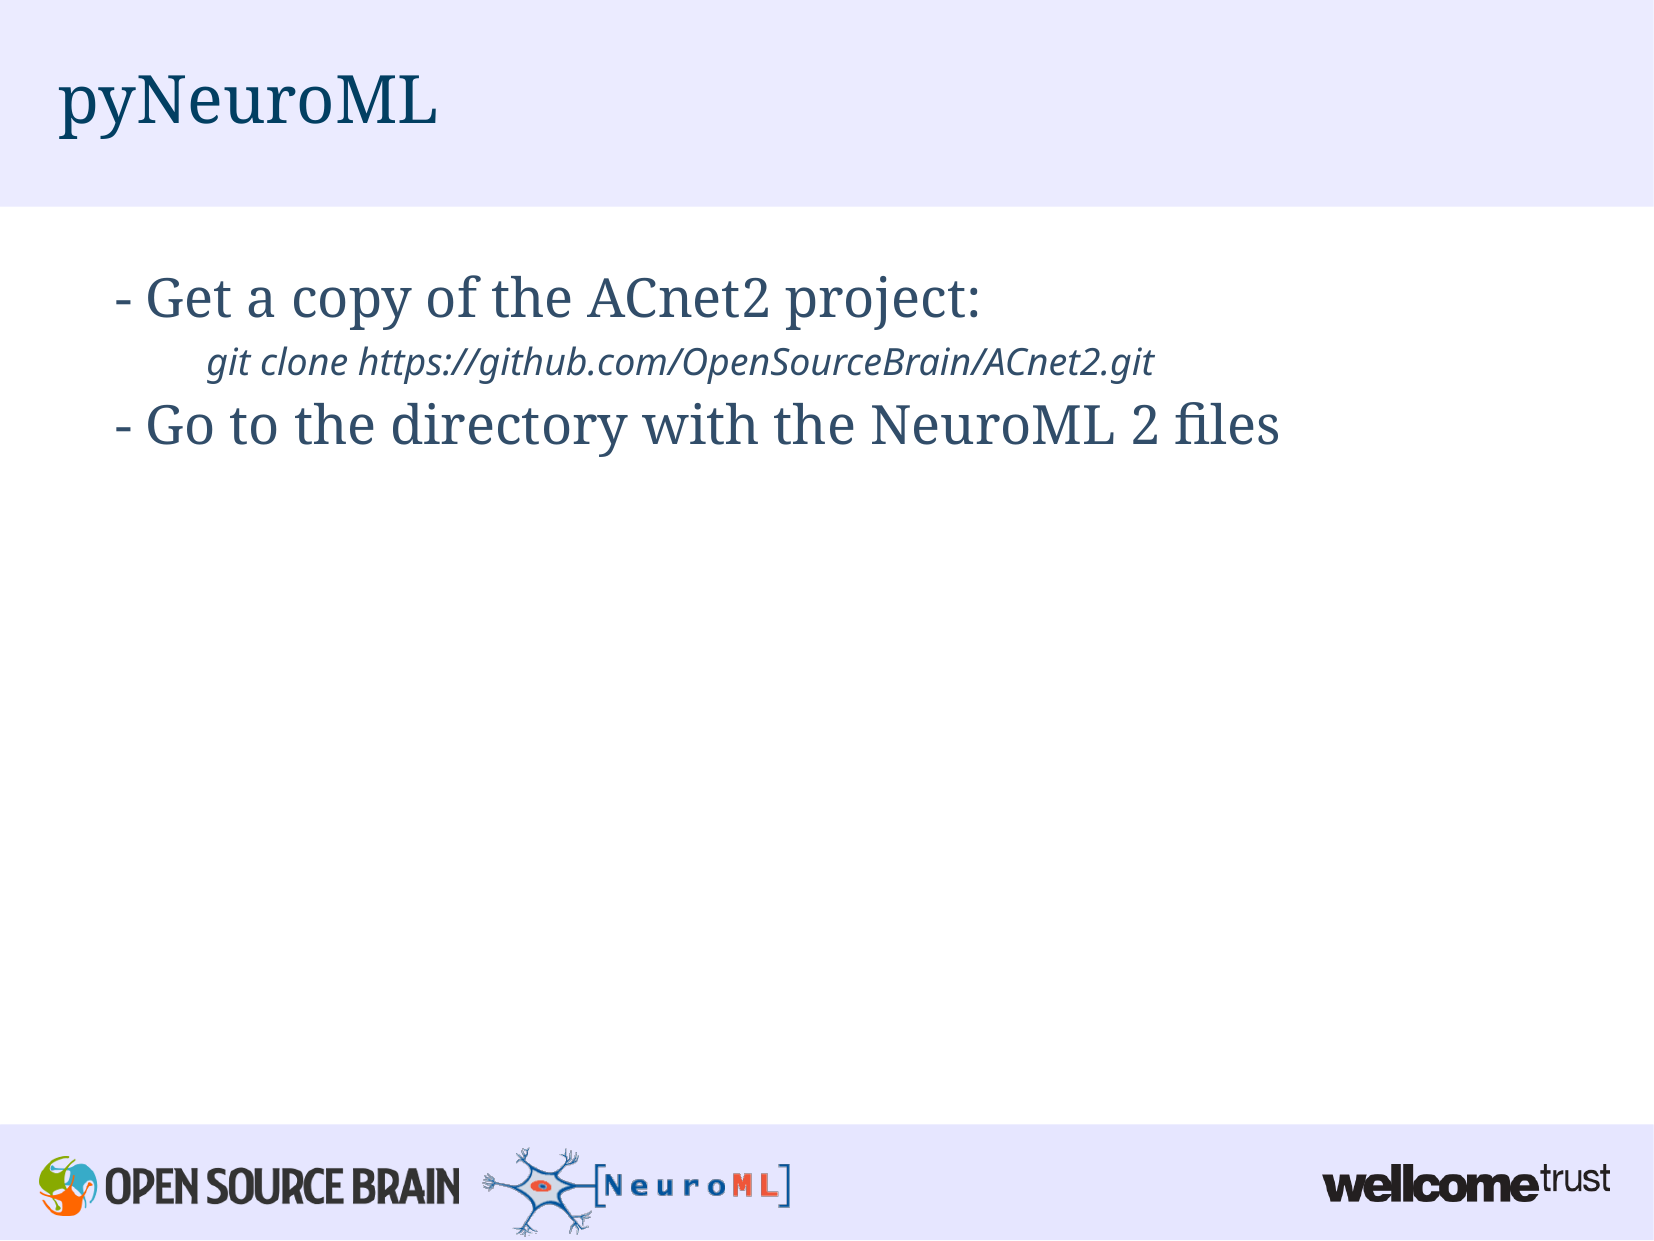

# pyNeuroML
- Get a copy of the ACnet2 project:
 	git clone https://github.com/OpenSourceBrain/ACnet2.git
- Go to the directory with the NeuroML 2 files